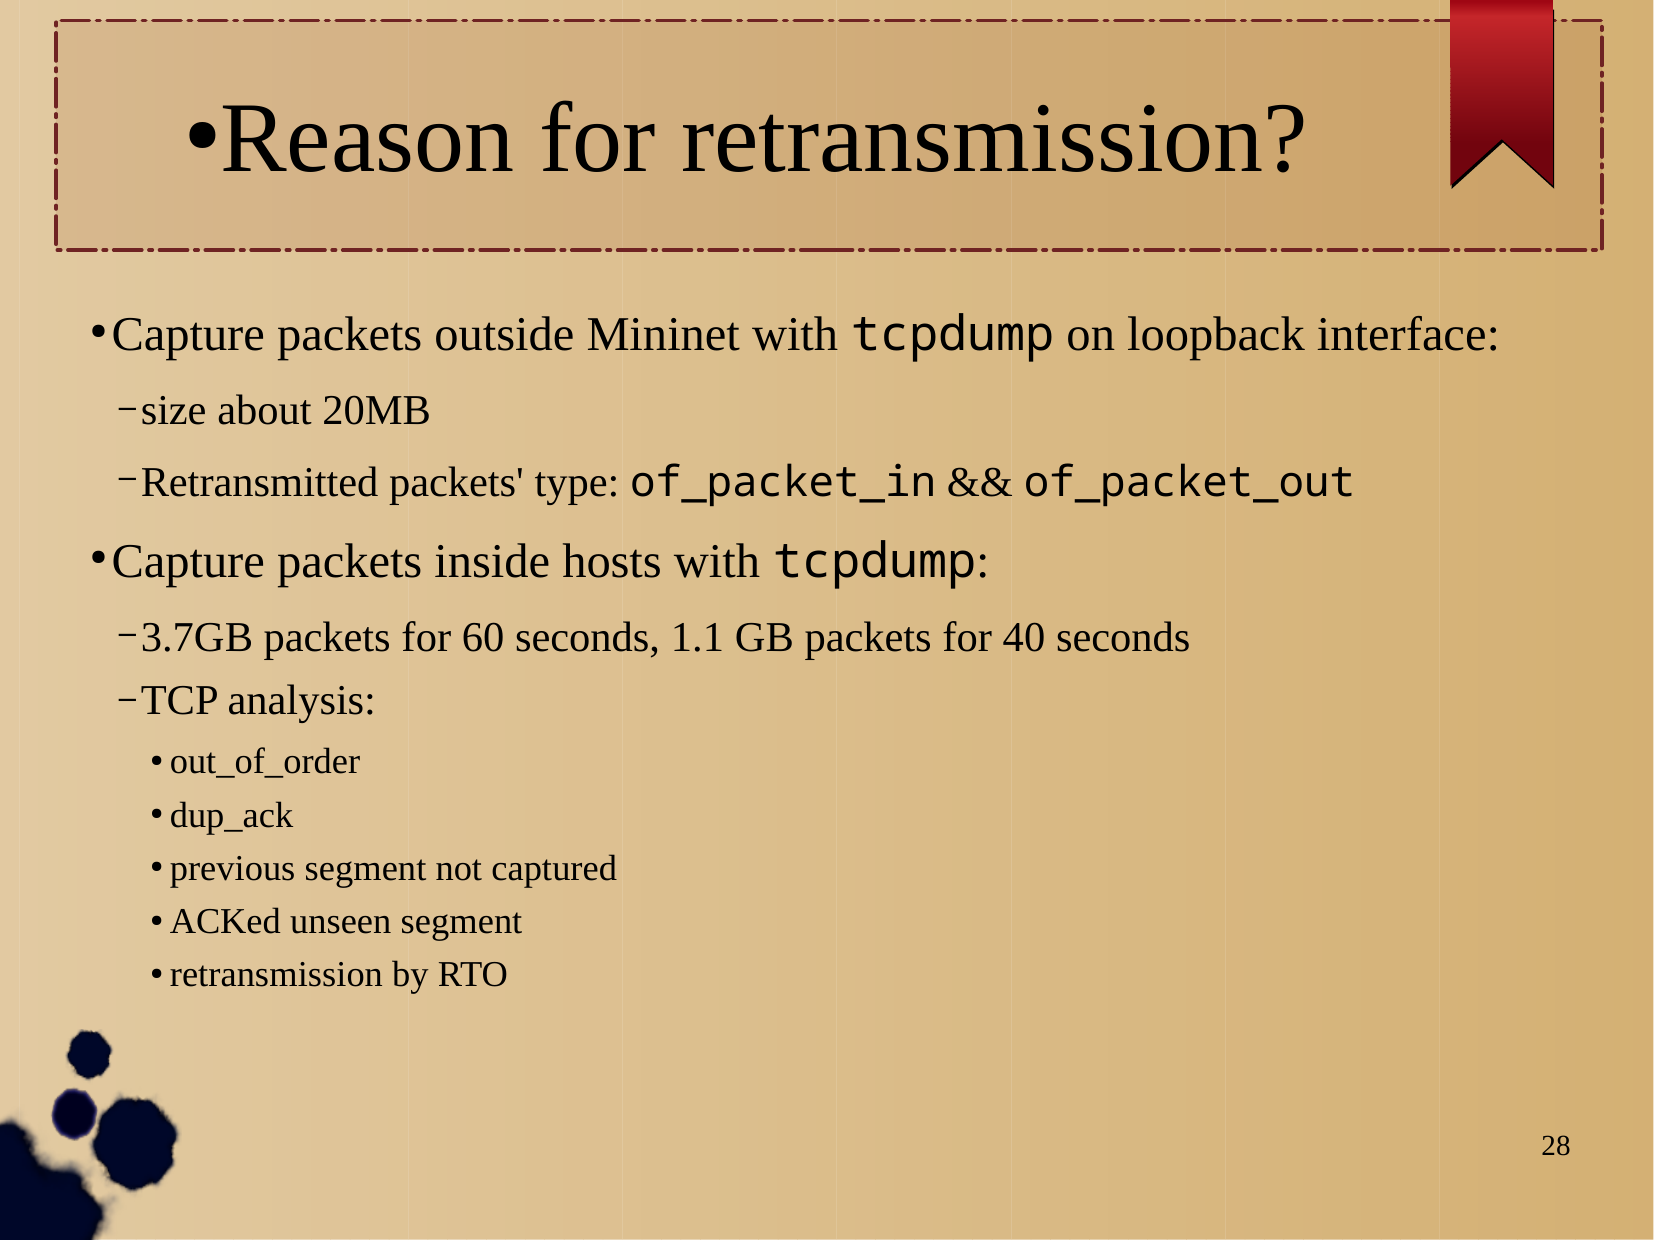

# Reason for retransmission?
Capture packets outside Mininet with tcpdump on loopback interface:
size about 20MB
Retransmitted packets' type: of_packet_in && of_packet_out
Capture packets inside hosts with tcpdump:
3.7GB packets for 60 seconds, 1.1 GB packets for 40 seconds
TCP analysis:
out_of_order
dup_ack
previous segment not captured
ACKed unseen segment
retransmission by RTO
28